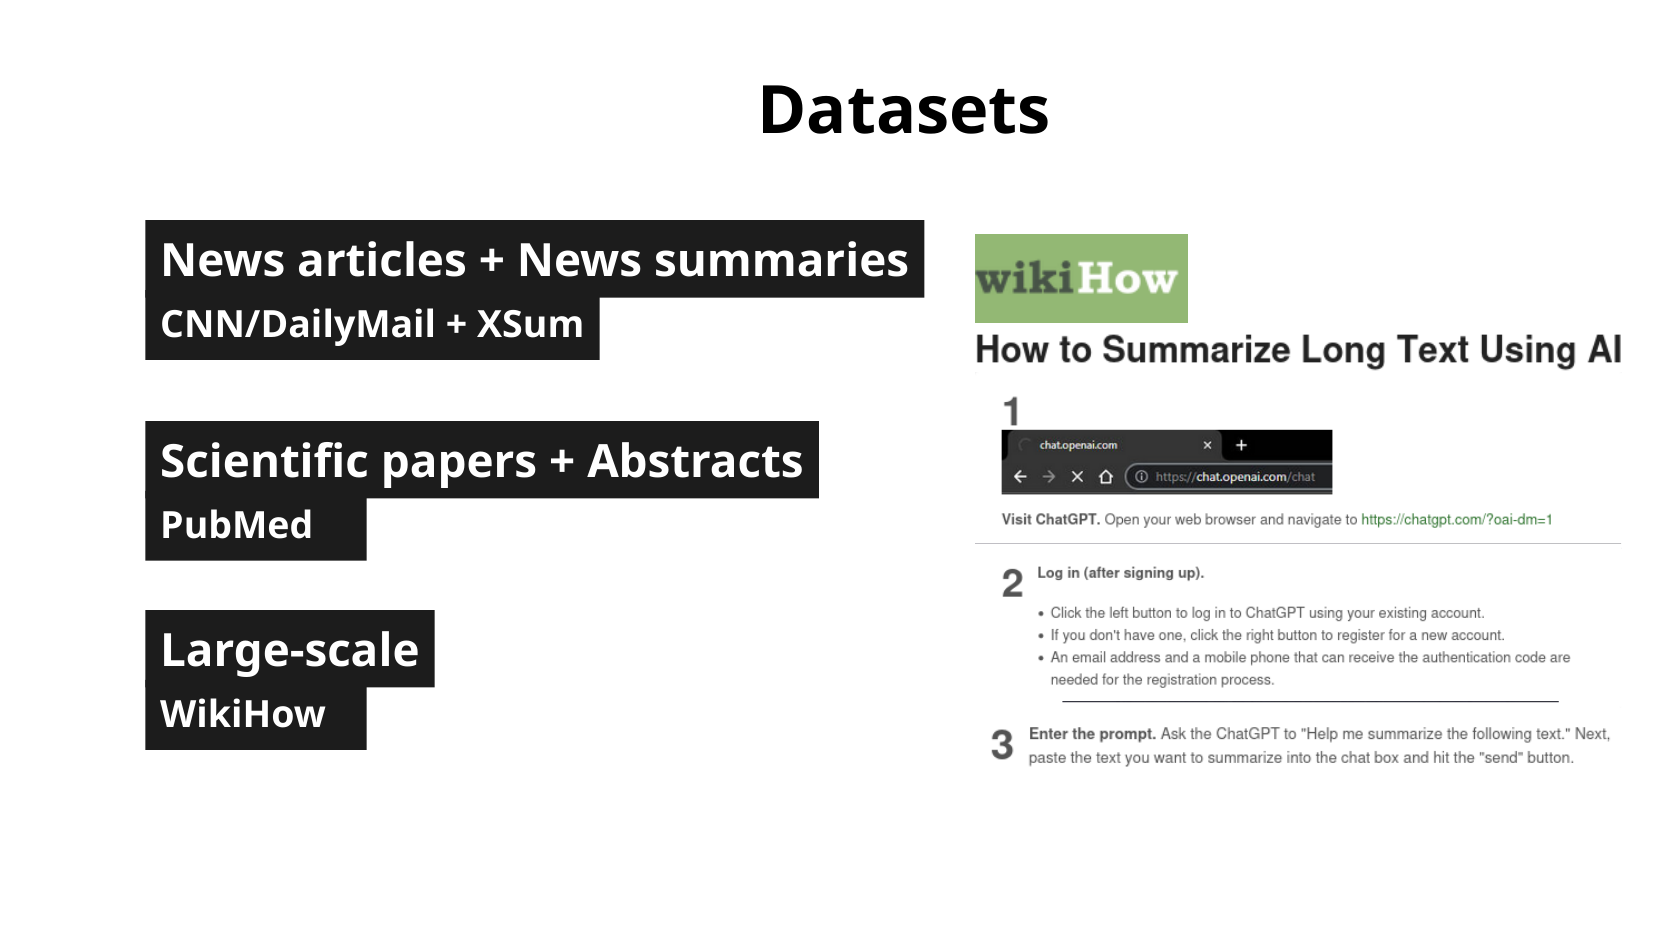

Datasets
News articles + News summaries
CNN/DailyMail + XSum
Scientific papers + Abstracts
PubMed
Large-scale
WikiHow